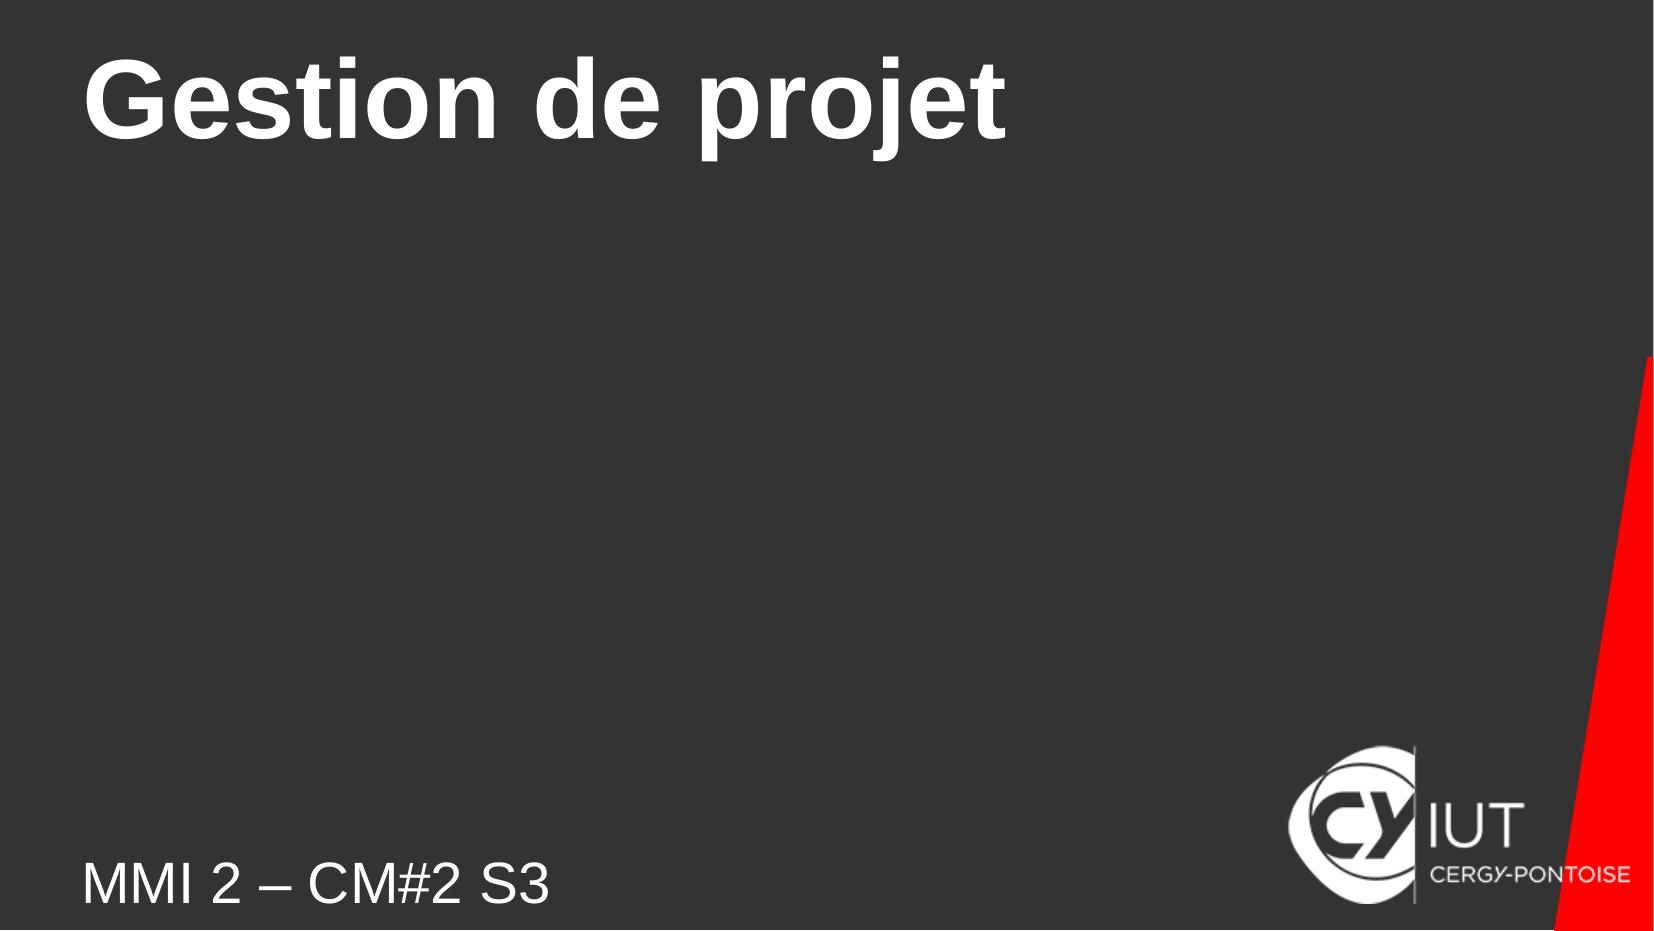

# Gestion de projet
MMI 2 – CM#2 S3